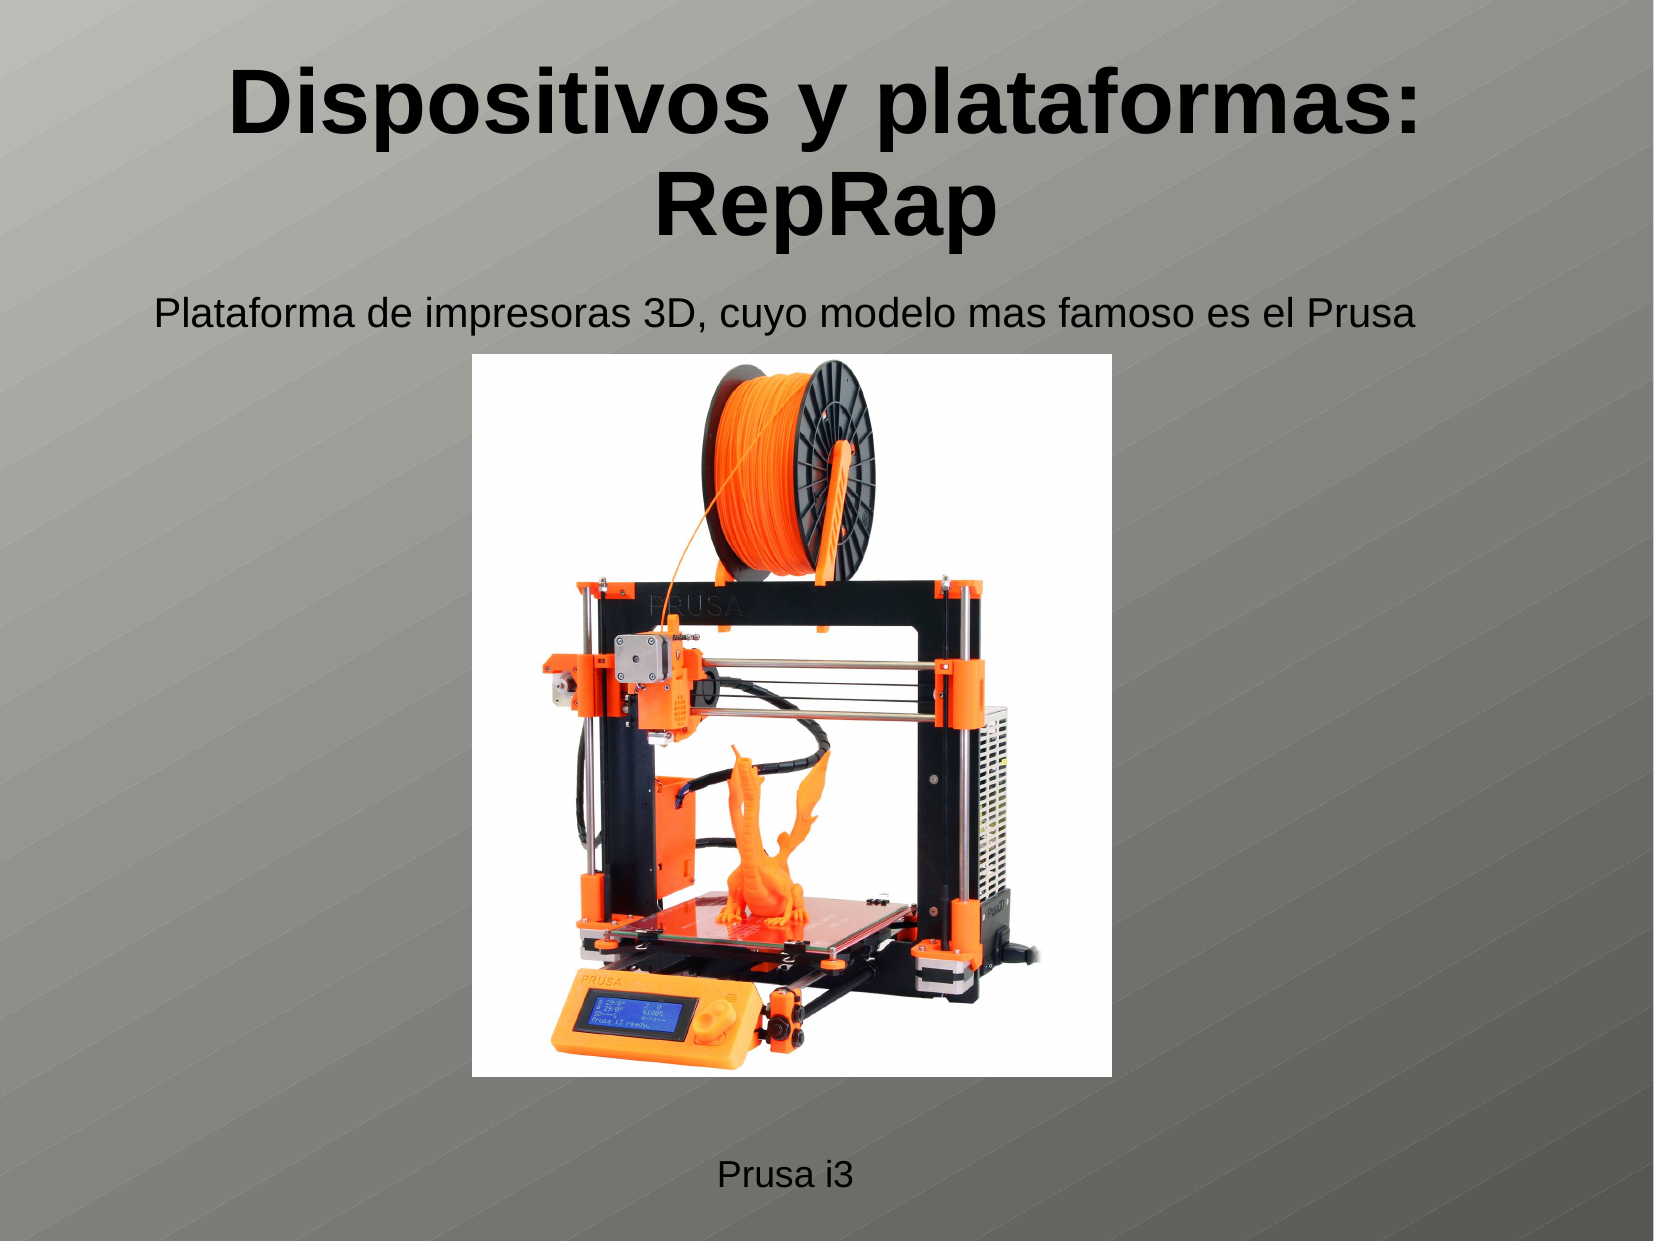

# Dispositivos y plataformas: RepRap
Plataforma de impresoras 3D, cuyo modelo mas famoso es el Prusa
Prusa i3